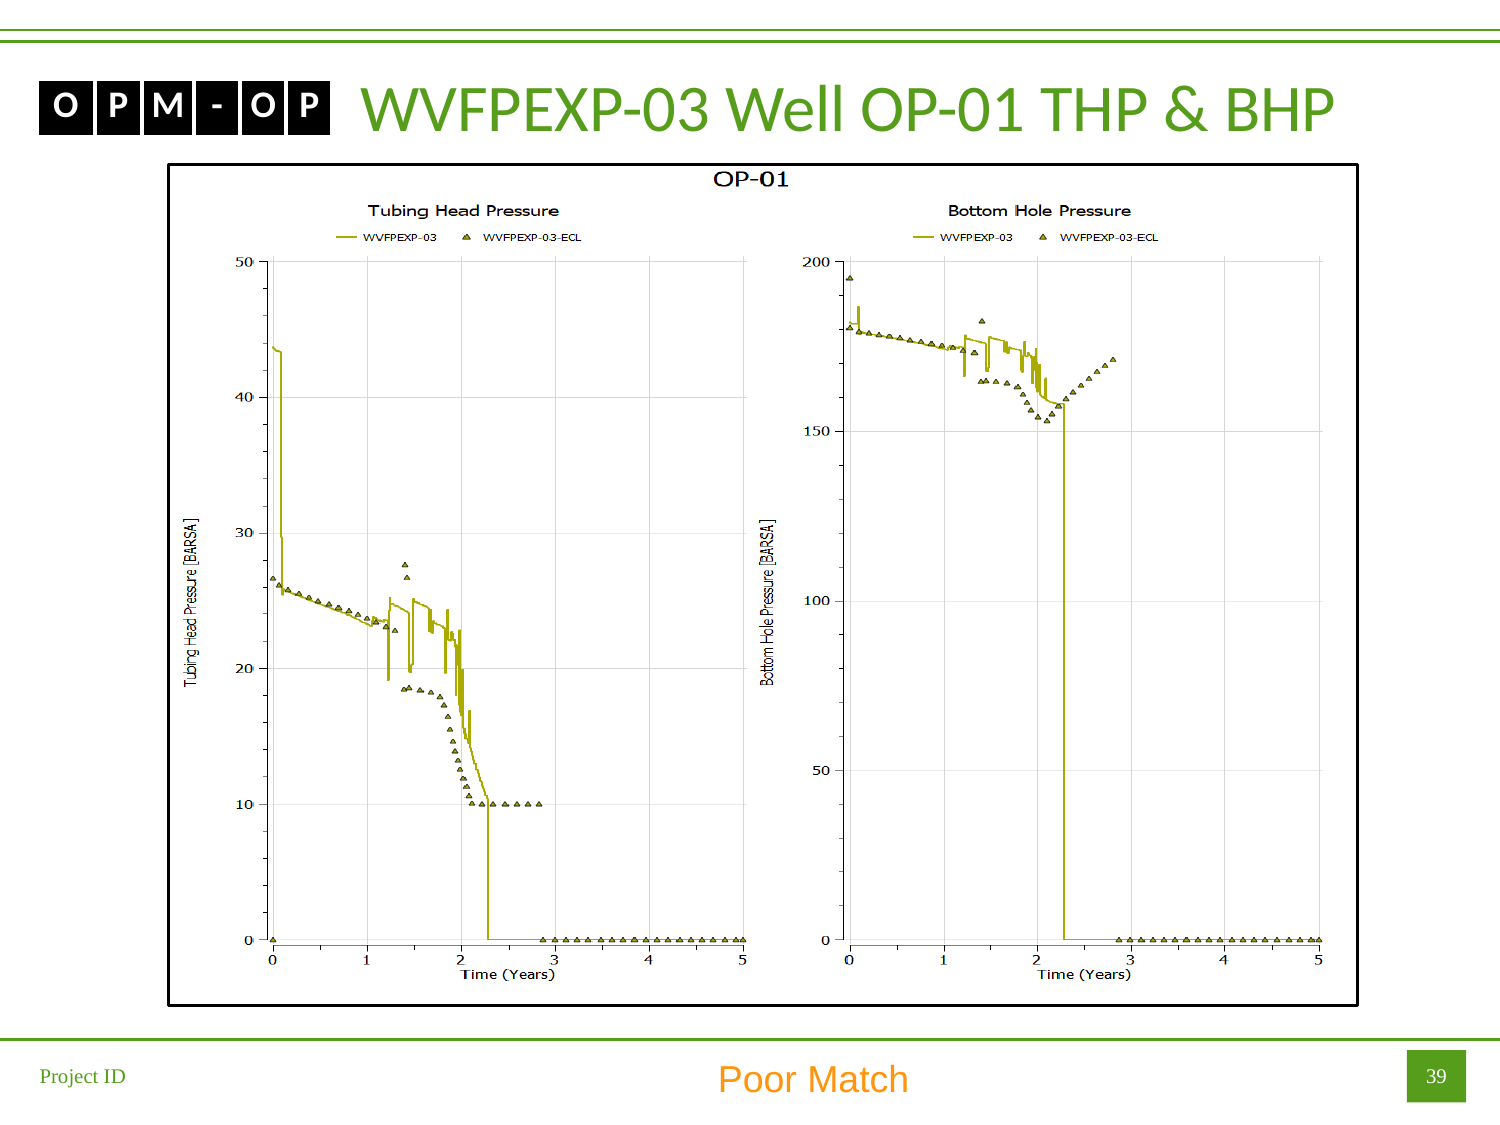

# WVFPEXP-03 Well OP-01 THP & BHP
Project ID
39
Poor Match